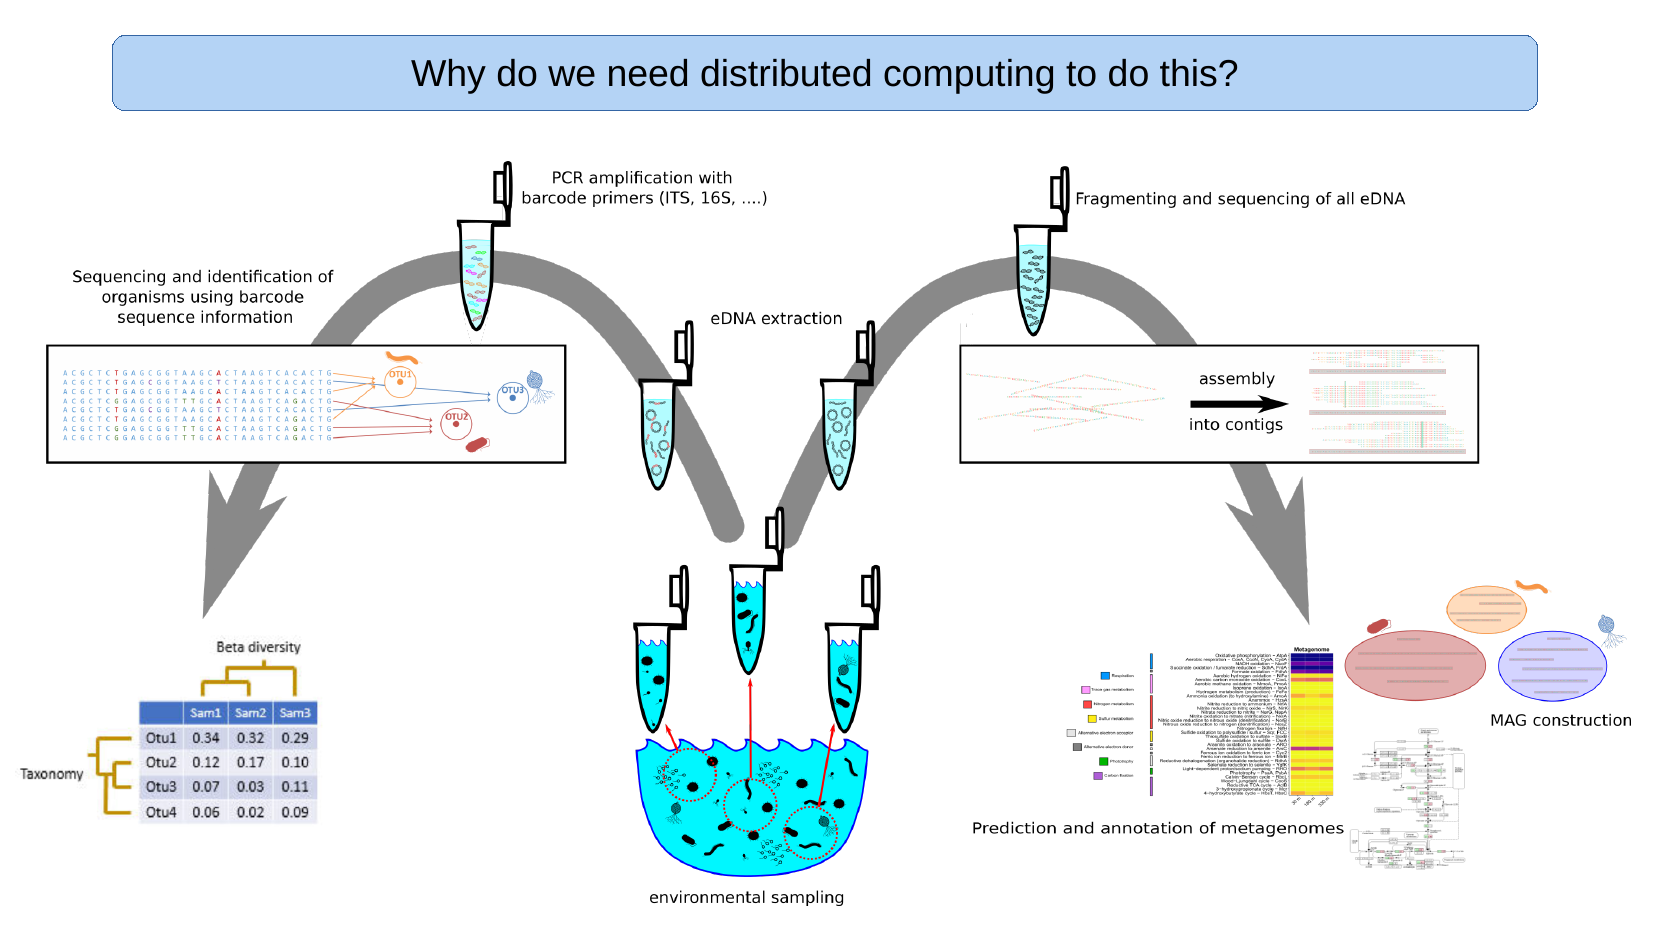

Why do we need distributed computing to do this?